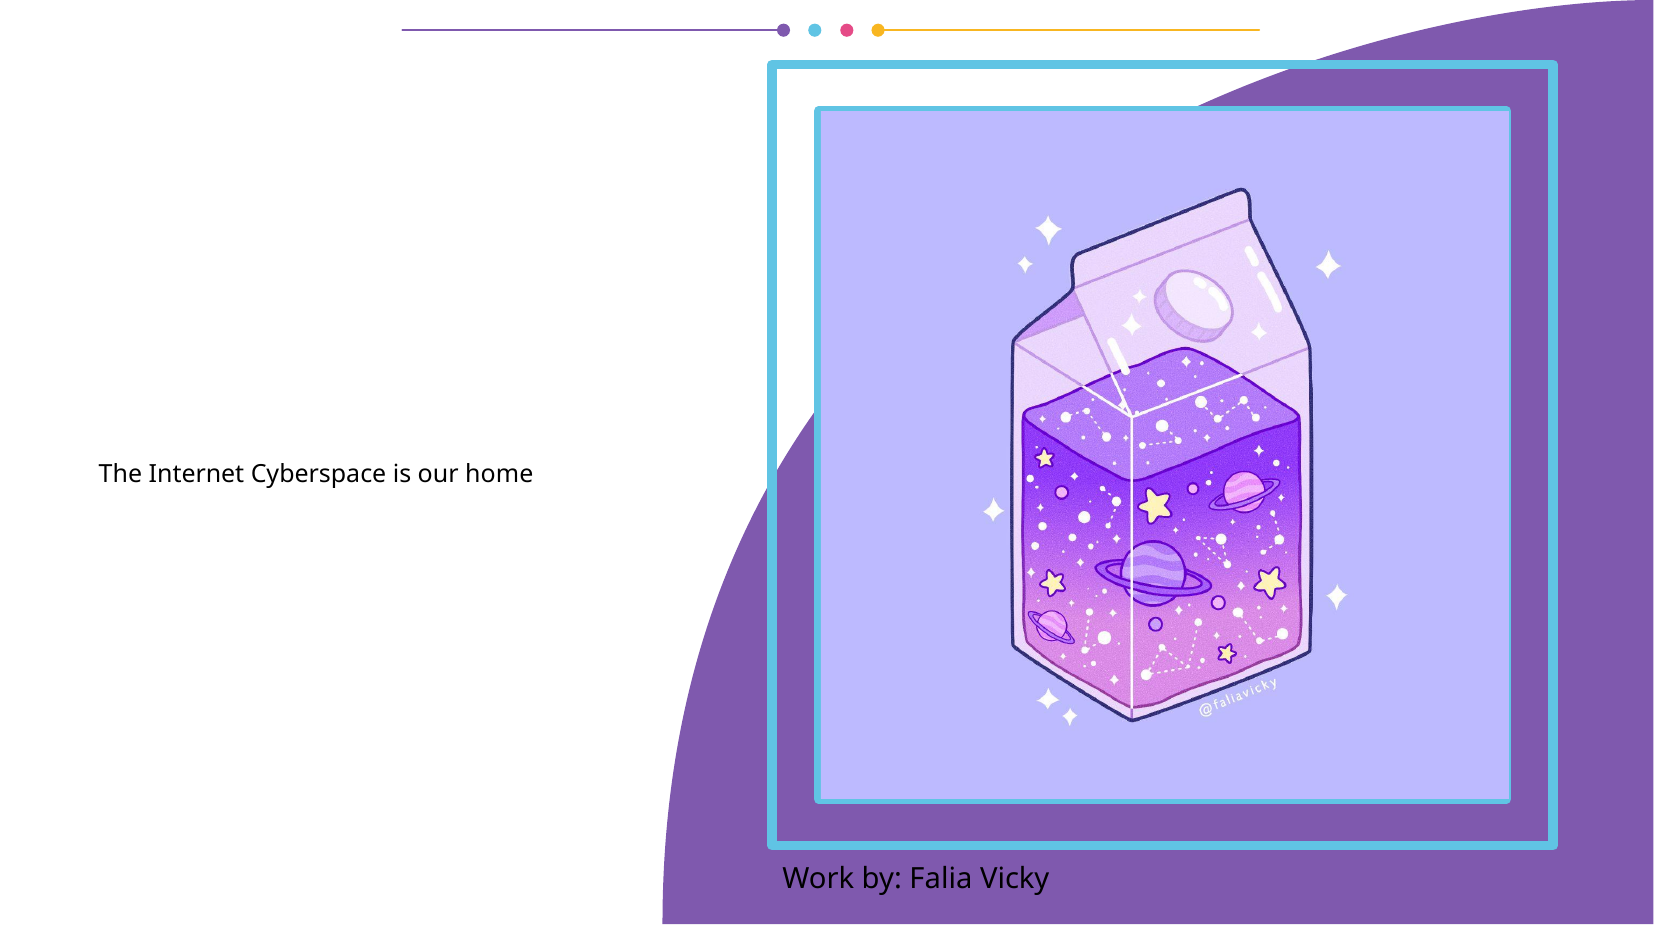

# The Internet Cyberspace is our home
Work by: Falia Vicky